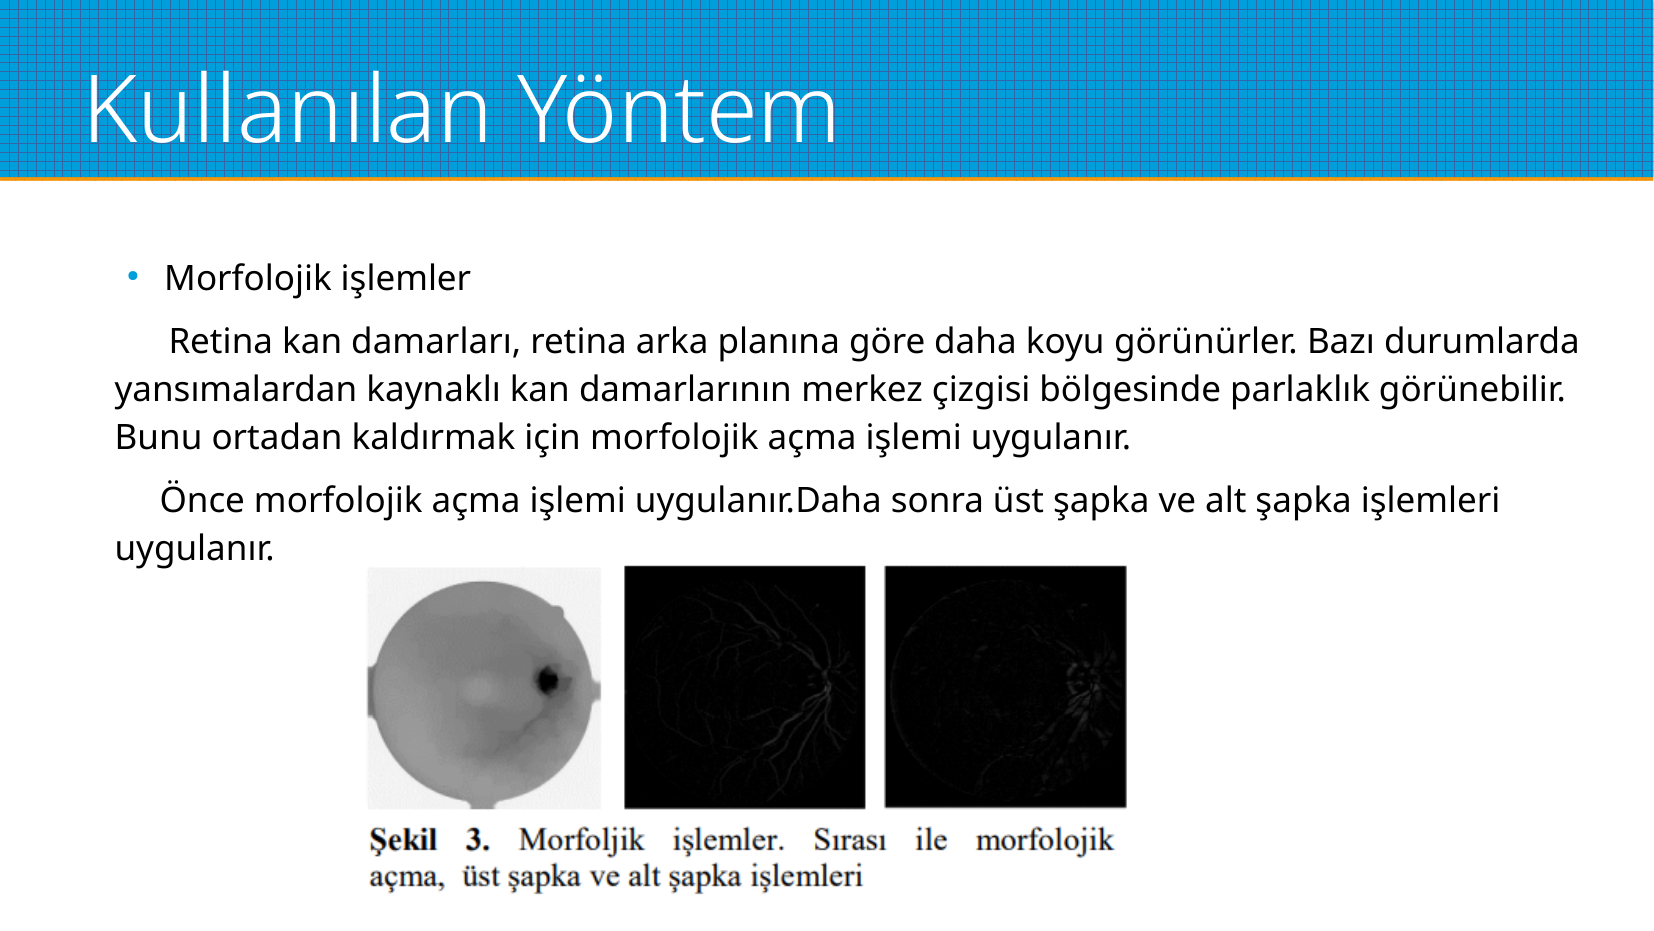

# Kullanılan Yöntem
Morfolojik işlemler
 Retina kan damarları, retina arka planına göre daha koyu görünürler. Bazı durumlarda yansımalardan kaynaklı kan damarlarının merkez çizgisi bölgesinde parlaklık görünebilir. Bunu ortadan kaldırmak için morfolojik açma işlemi uygulanır.
 Önce morfolojik açma işlemi uygulanır.Daha sonra üst şapka ve alt şapka işlemleri uygulanır.